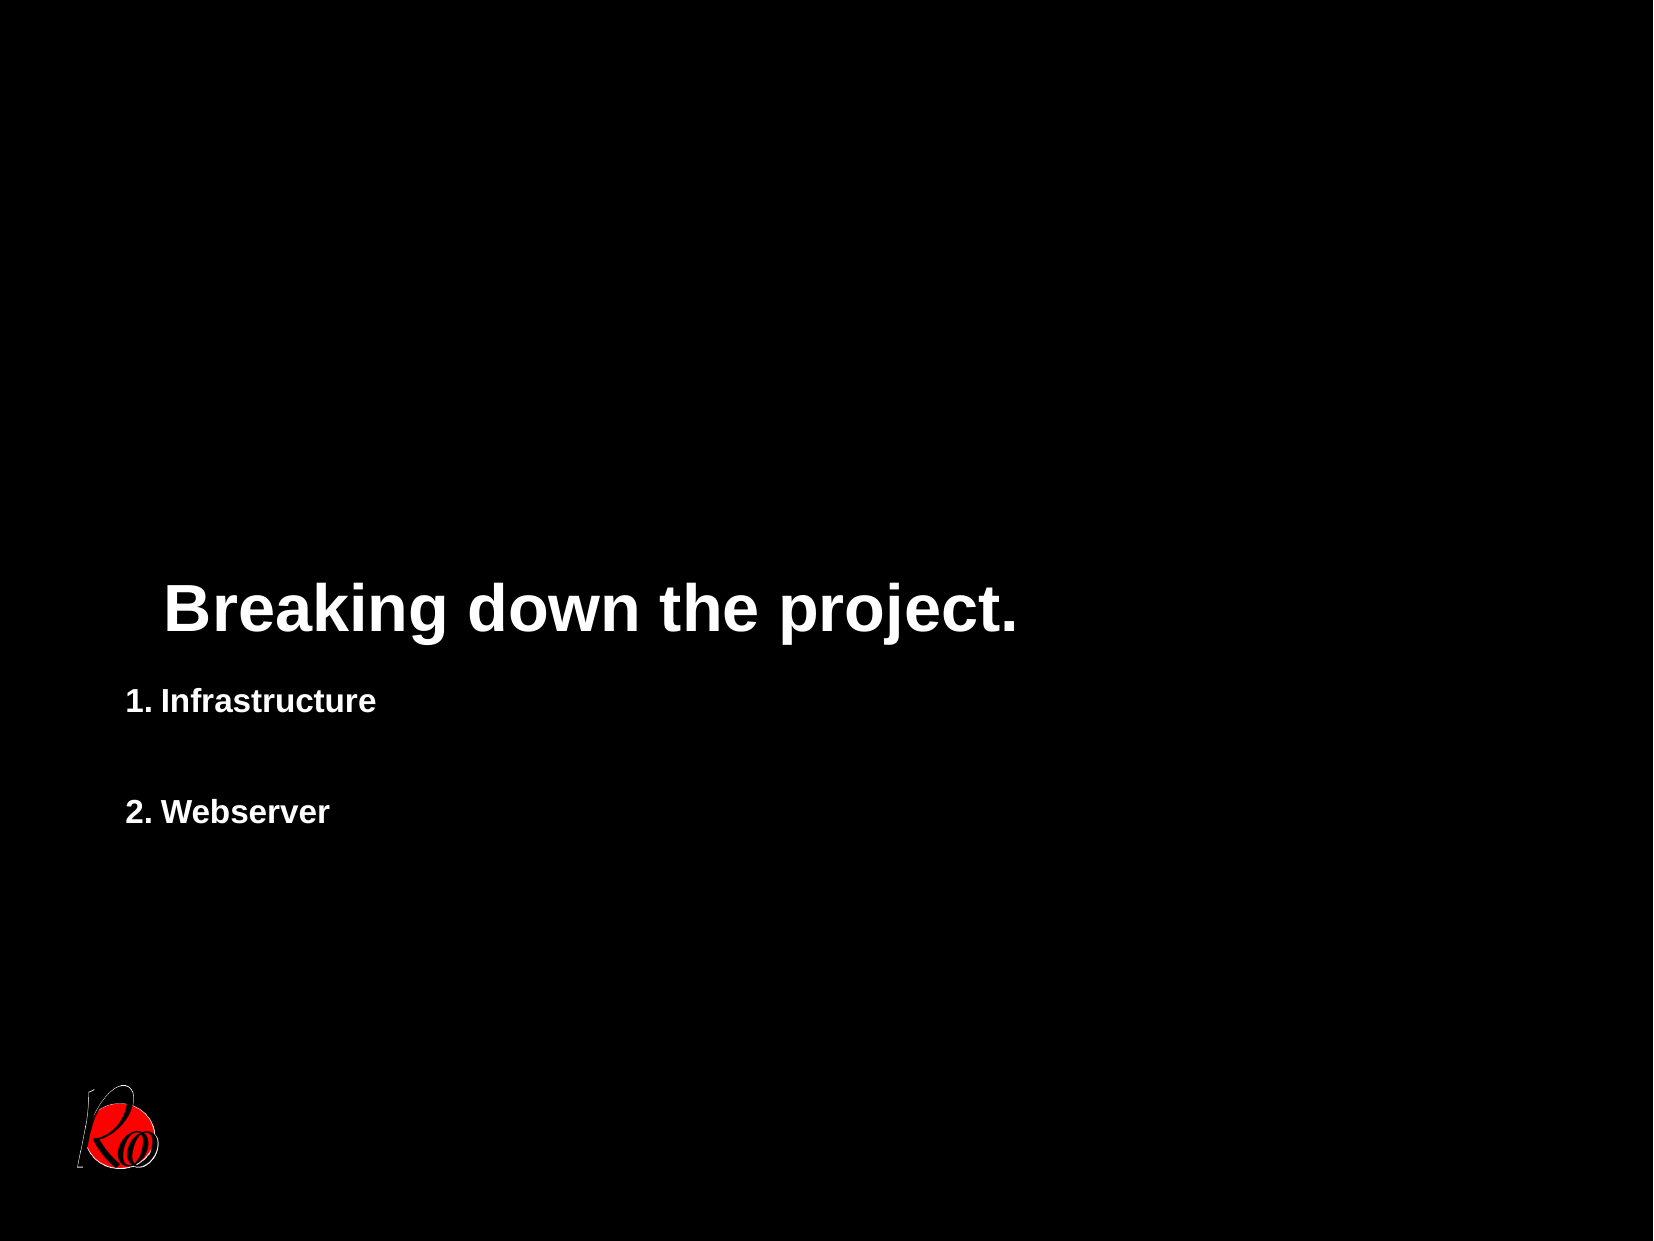

# Breaking down the project.
Infrastructure
Webserver